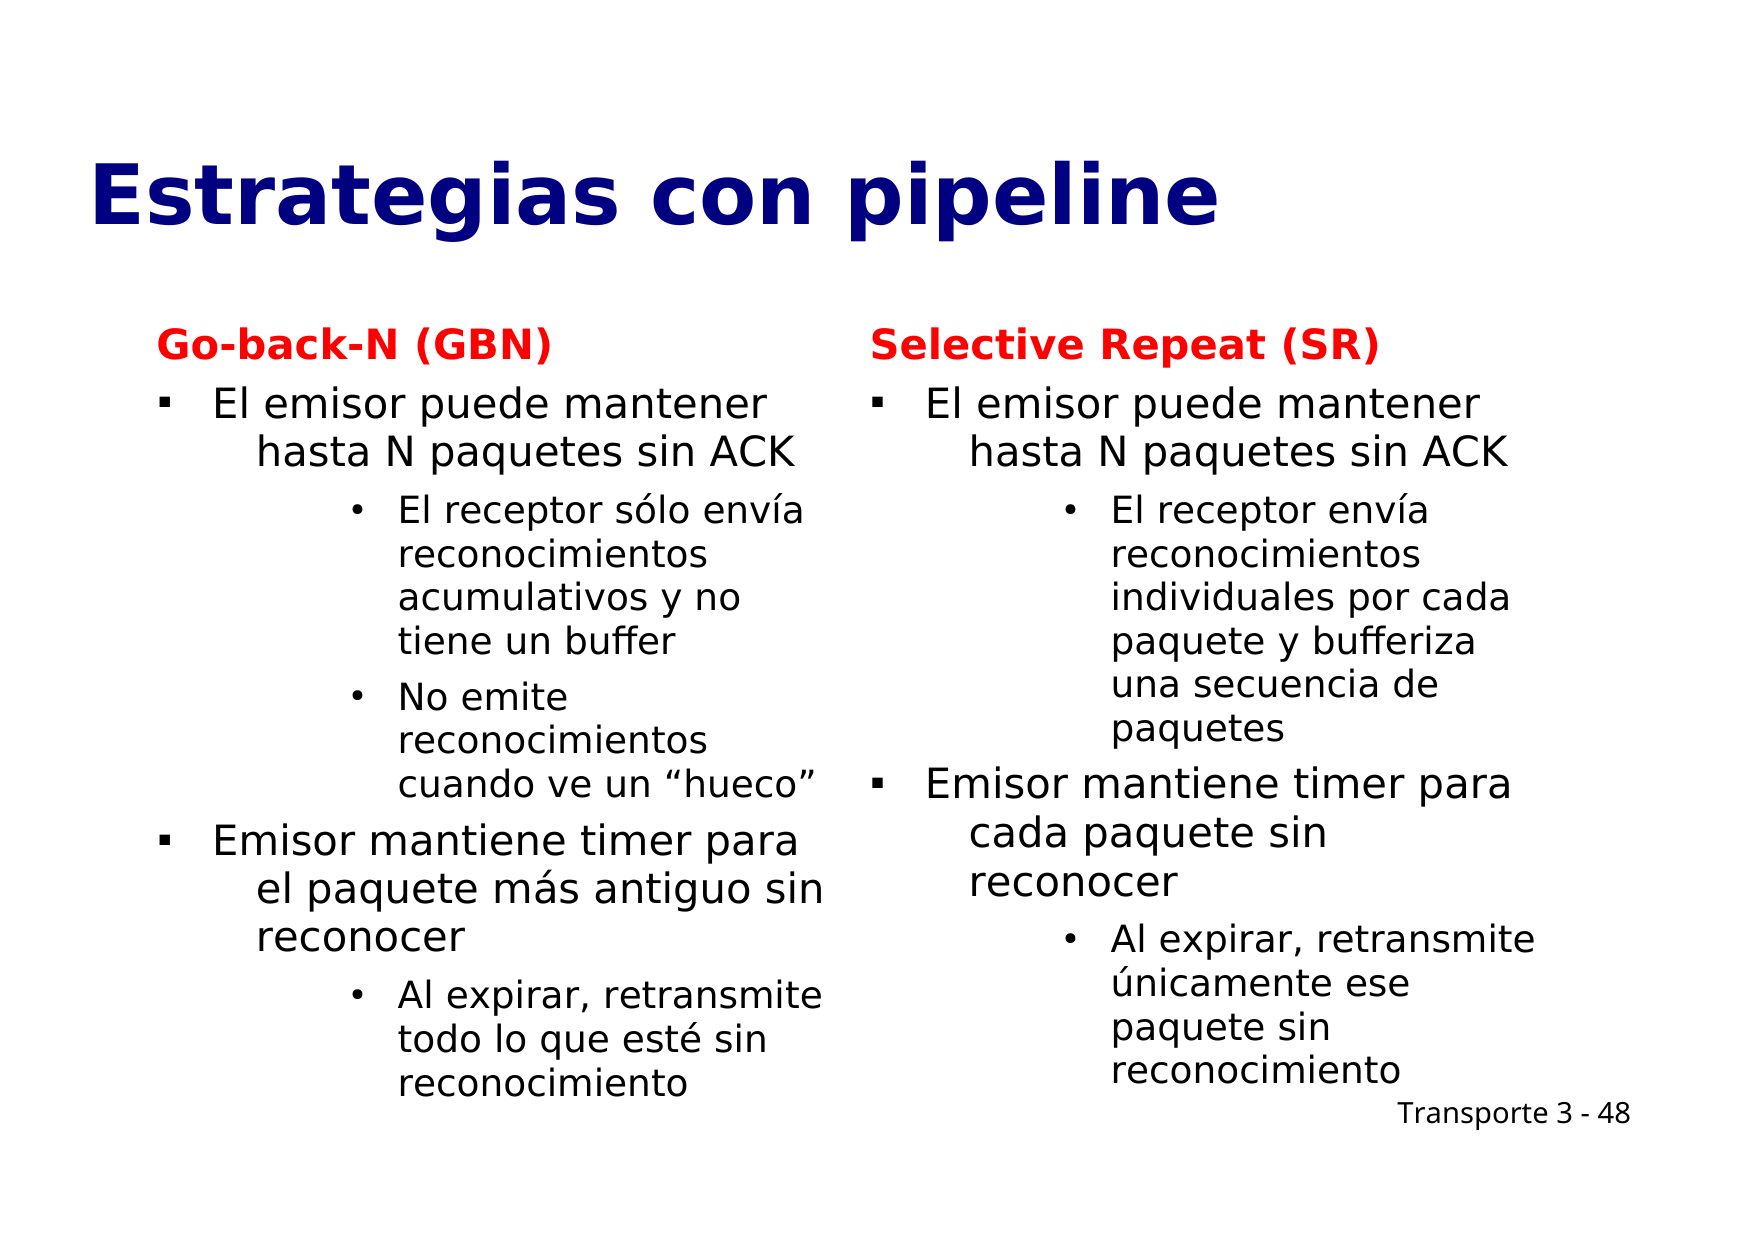

# Estrategias con pipeline
Go-back-N (GBN)
El emisor puede mantener hasta N paquetes sin ACK
El receptor sólo envía reconocimientos acumulativos y no tiene un buffer
No emite reconocimientos cuando ve un “hueco”
Emisor mantiene timer para el paquete más antiguo sin reconocer
Al expirar, retransmite todo lo que esté sin reconocimiento
Selective Repeat (SR)
El emisor puede mantener hasta N paquetes sin ACK
El receptor envía reconocimientos individuales por cada paquete y bufferiza una secuencia de paquetes
Emisor mantiene timer para cada paquete sin reconocer
Al expirar, retransmite únicamente ese paquete sin reconocimiento
Transport Layer